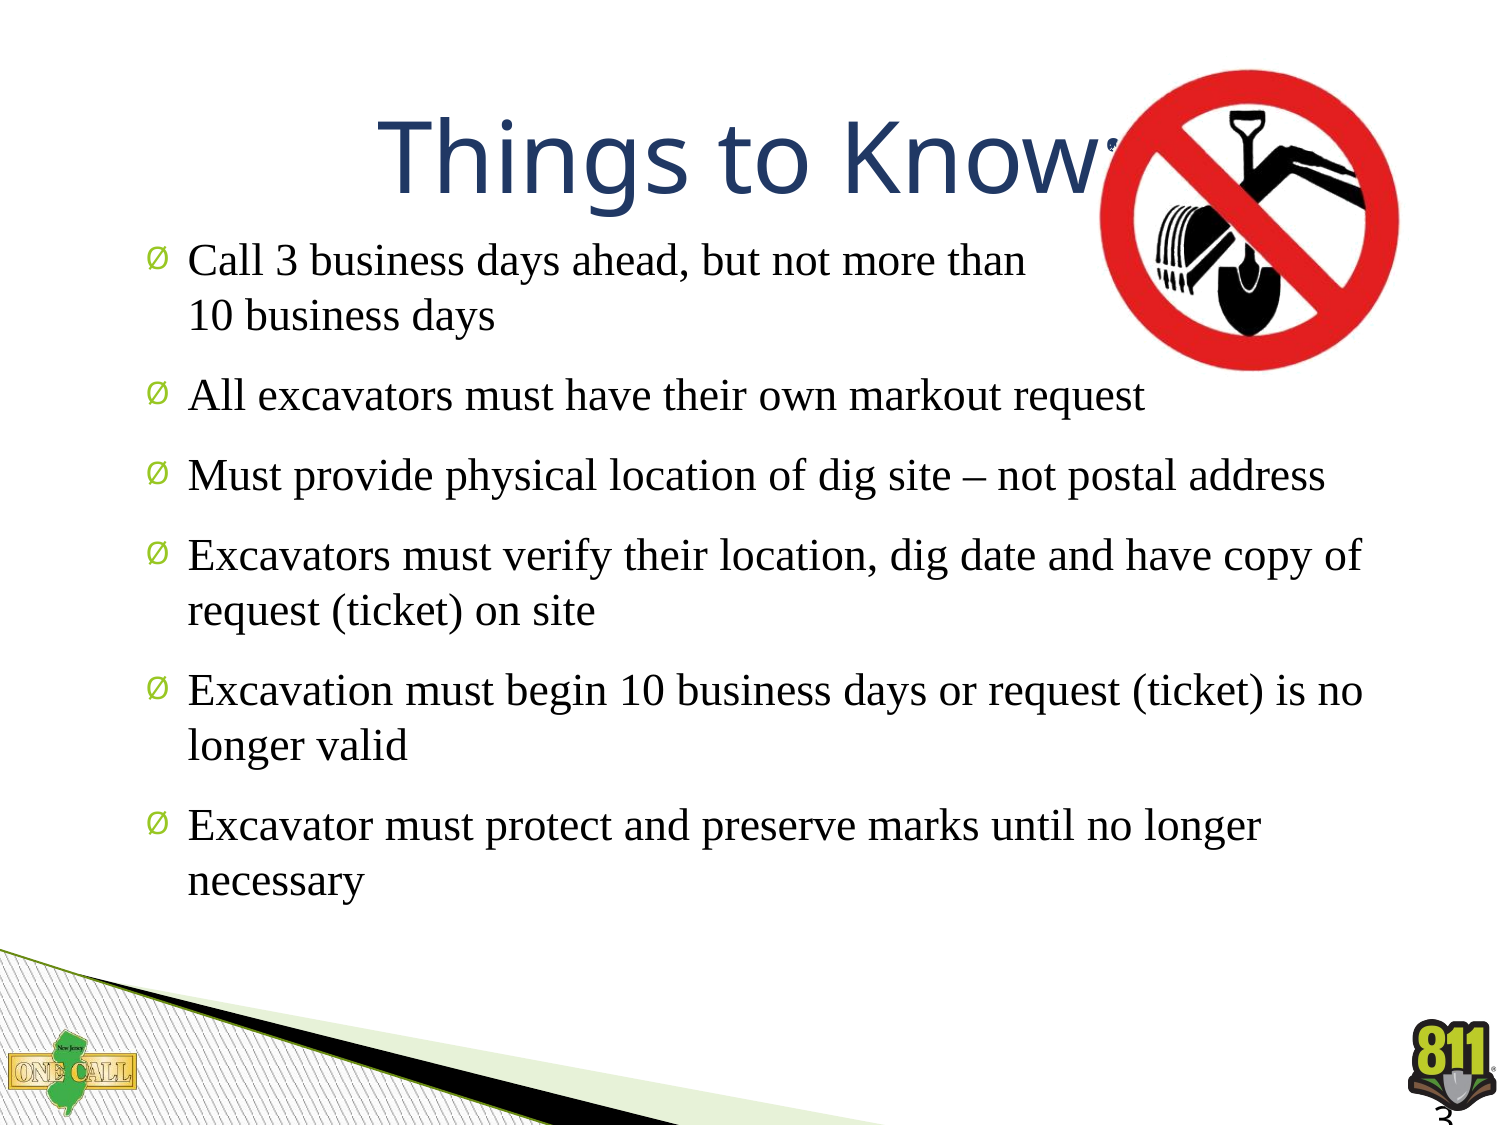

Things to Know:
# Call 3 business days ahead, but not more than 10 business days
All excavators must have their own markout request
Must provide physical location of dig site – not postal address
Excavators must verify their location, dig date and have copy of request (ticket) on site
Excavation must begin 10 business days or request (ticket) is no longer valid
Excavator must protect and preserve marks until no longer necessary